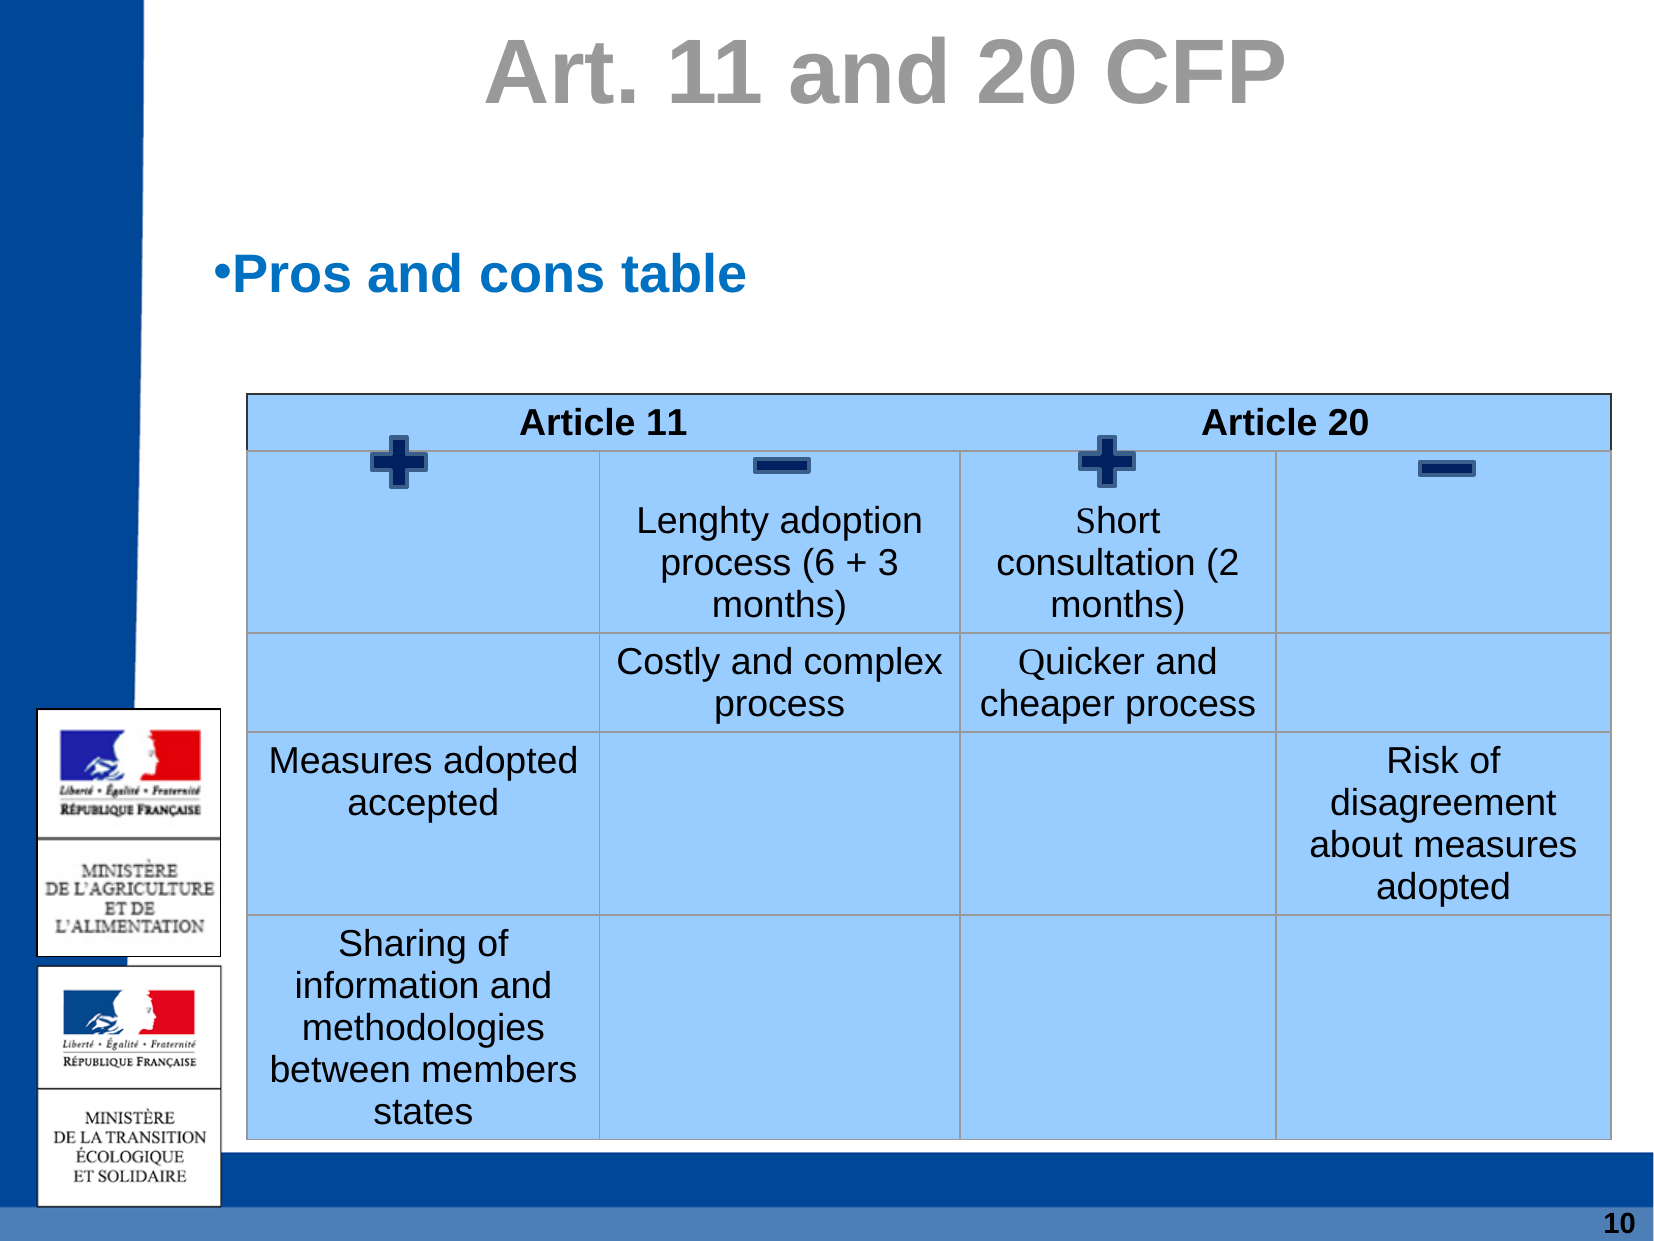

# Art. 11 and 20 CFP
Pros and cons table
| Article 11 | | Article 20 | |
| --- | --- | --- | --- |
| | Lenghty adoption process (6 + 3 months) | Short consultation (2 months) | |
| | Costly and complex process | Quicker and cheaper process | |
| Measures adopted accepted | | | Risk of disagreement about measures adopted |
| Sharing of information and methodologies between members states | | | |